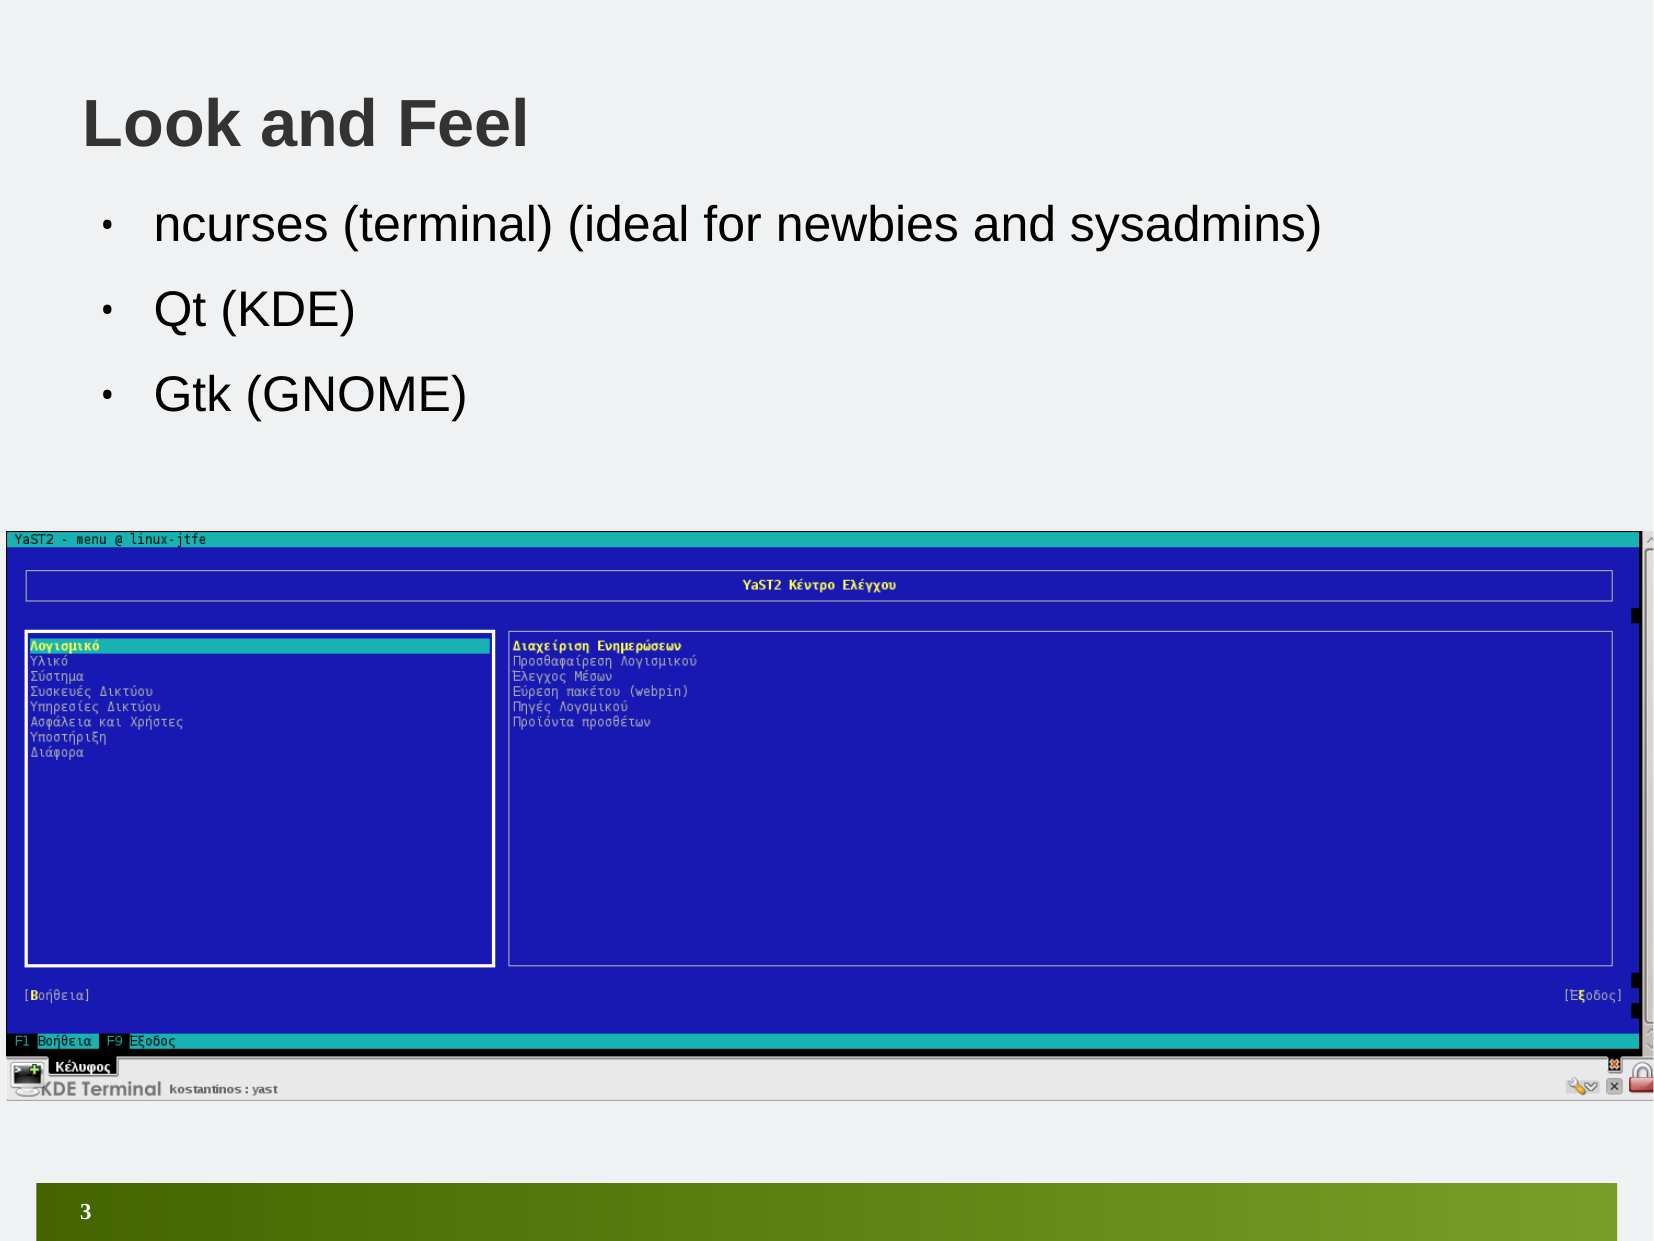

# Look and Feel
ncurses (terminal) (ideal for newbies and sysadmins)
Qt (KDE)
Gtk (GNOME)
3